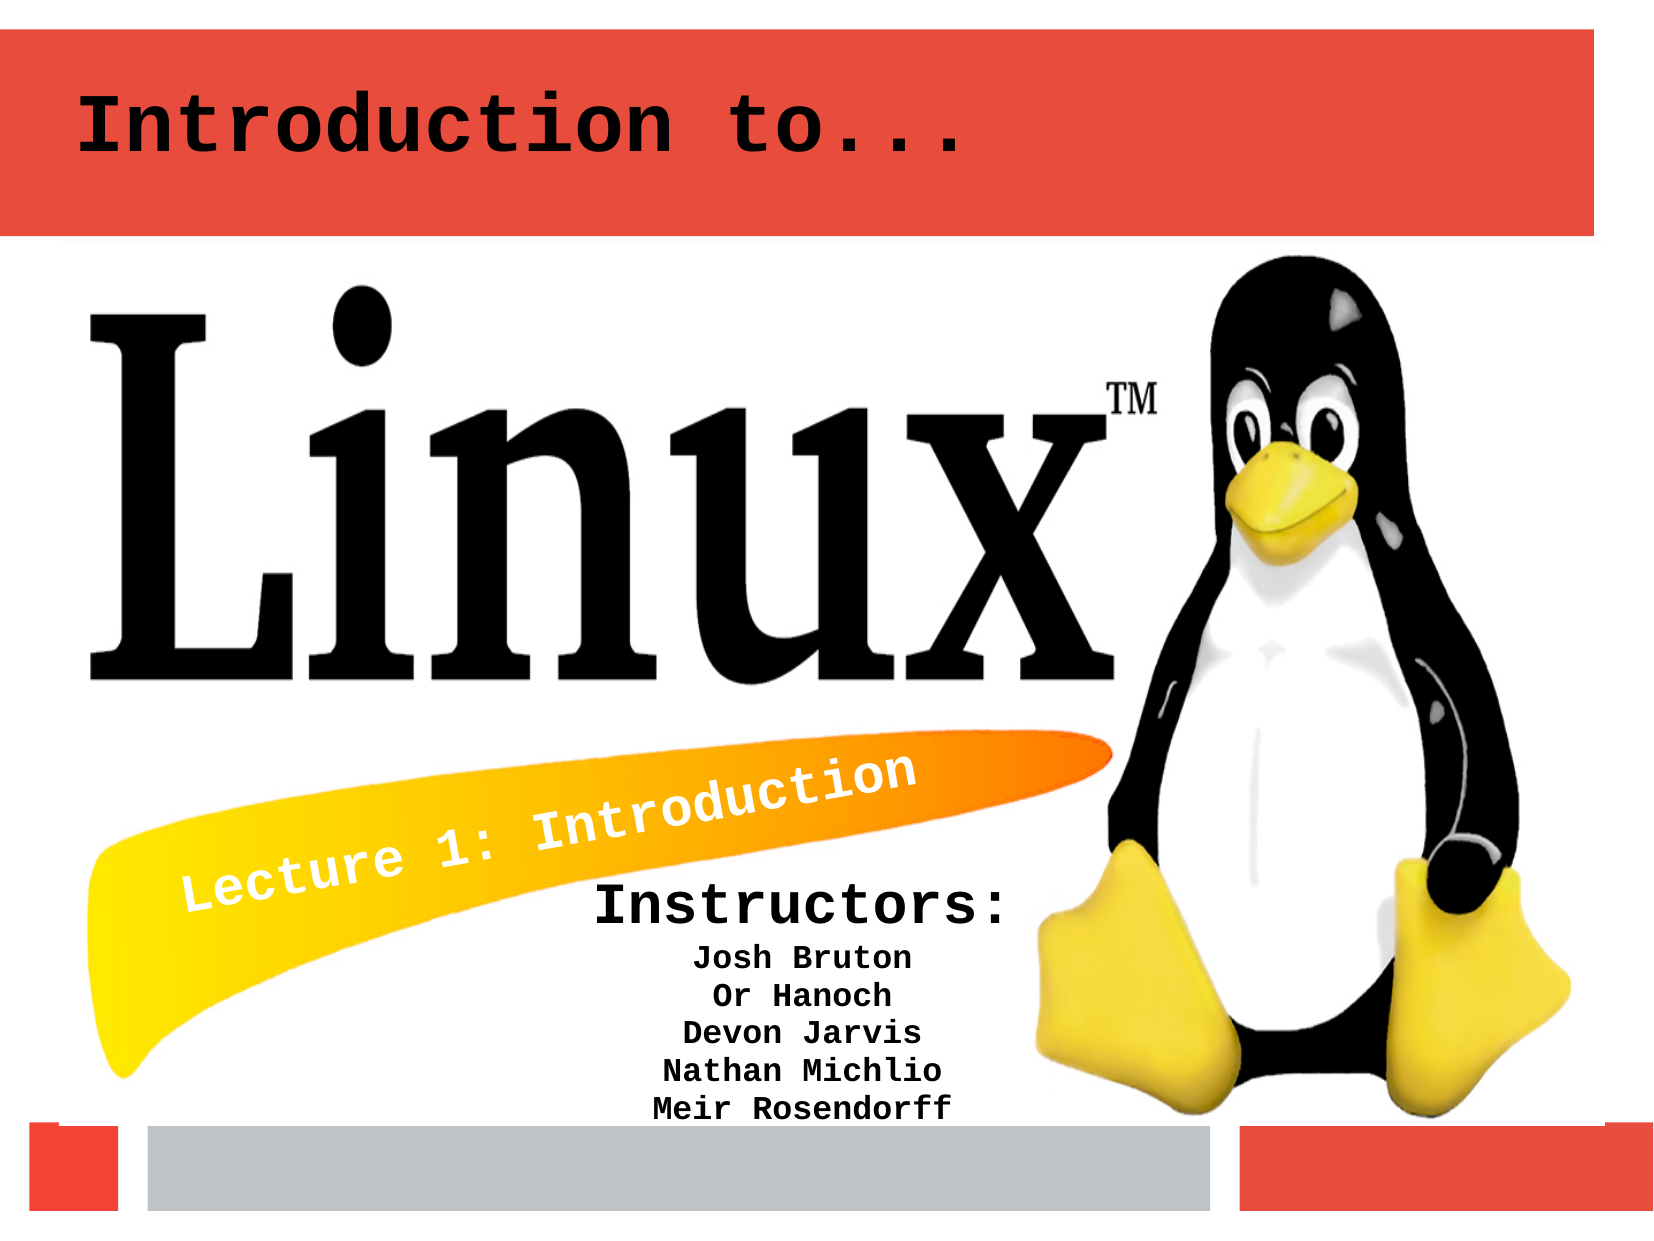

Introduction to...
Lecture 1: Introduction
Instructors:
Josh Bruton
Or Hanoch
Devon Jarvis
Nathan Michlio
Meir Rosendorff